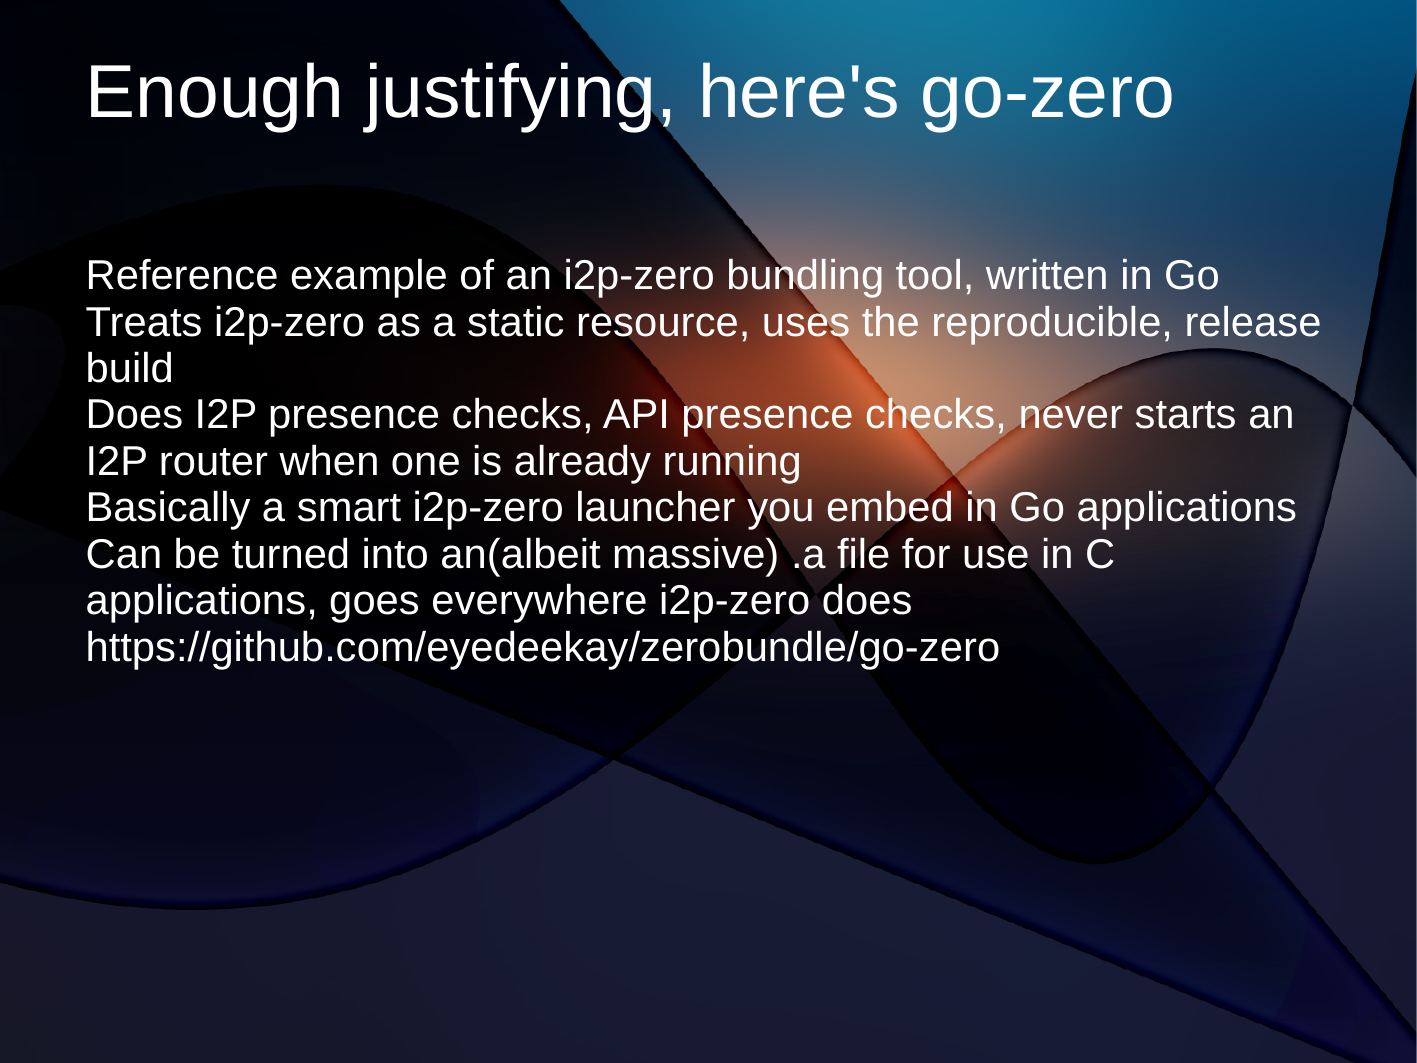

Enough justifying, here's go-zero
Reference example of an i2p-zero bundling tool, written in Go
Treats i2p-zero as a static resource, uses the reproducible, release build
Does I2P presence checks, API presence checks, never starts an I2P router when one is already running
Basically a smart i2p-zero launcher you embed in Go applications
Can be turned into an(albeit massive) .a file for use in C applications, goes everywhere i2p-zero does
https://github.com/eyedeekay/zerobundle/go-zero